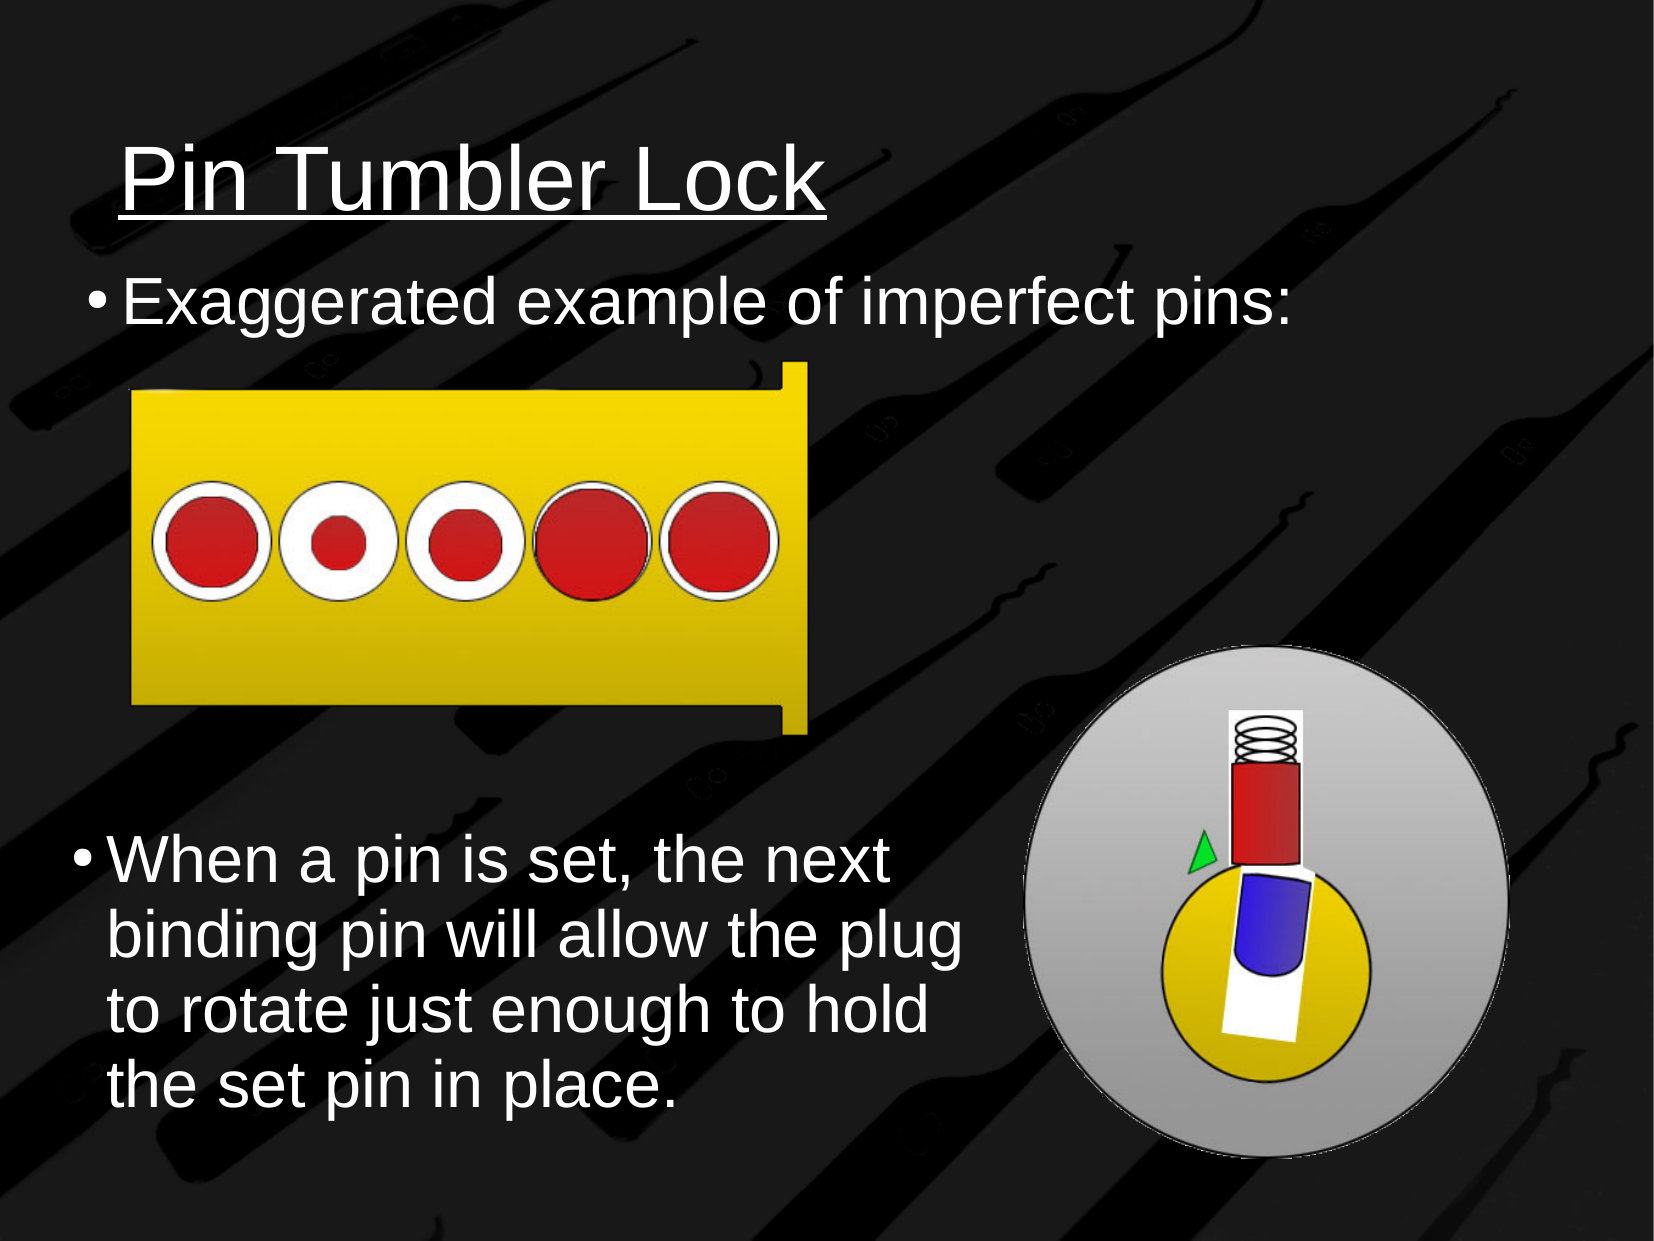

# Pin Tumbler Lock
Exaggerated example of imperfect pins:
When a pin is set, the next binding pin will allow the plug to rotate just enough to hold the set pin in place.